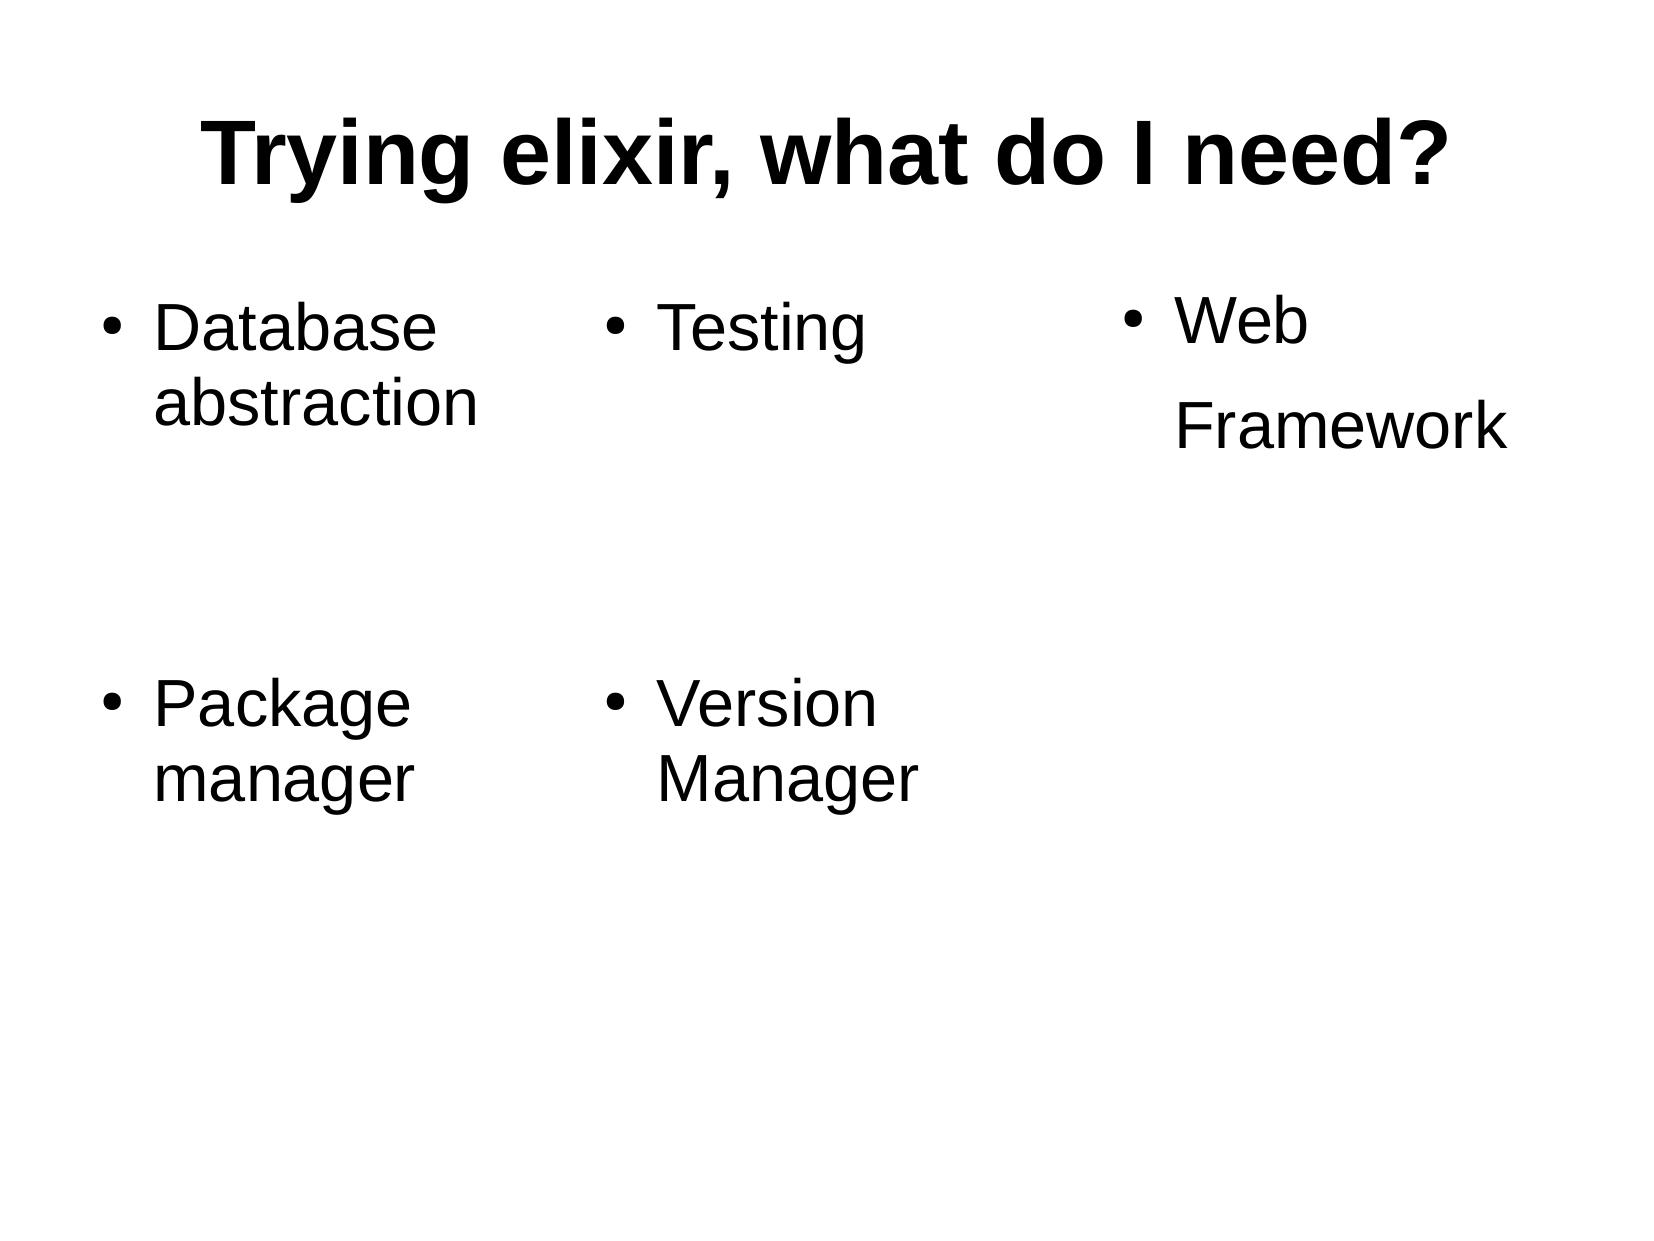

# Trying elixir, what do I need?
Web
Framework
Database abstraction
Testing
Package manager
Version Manager